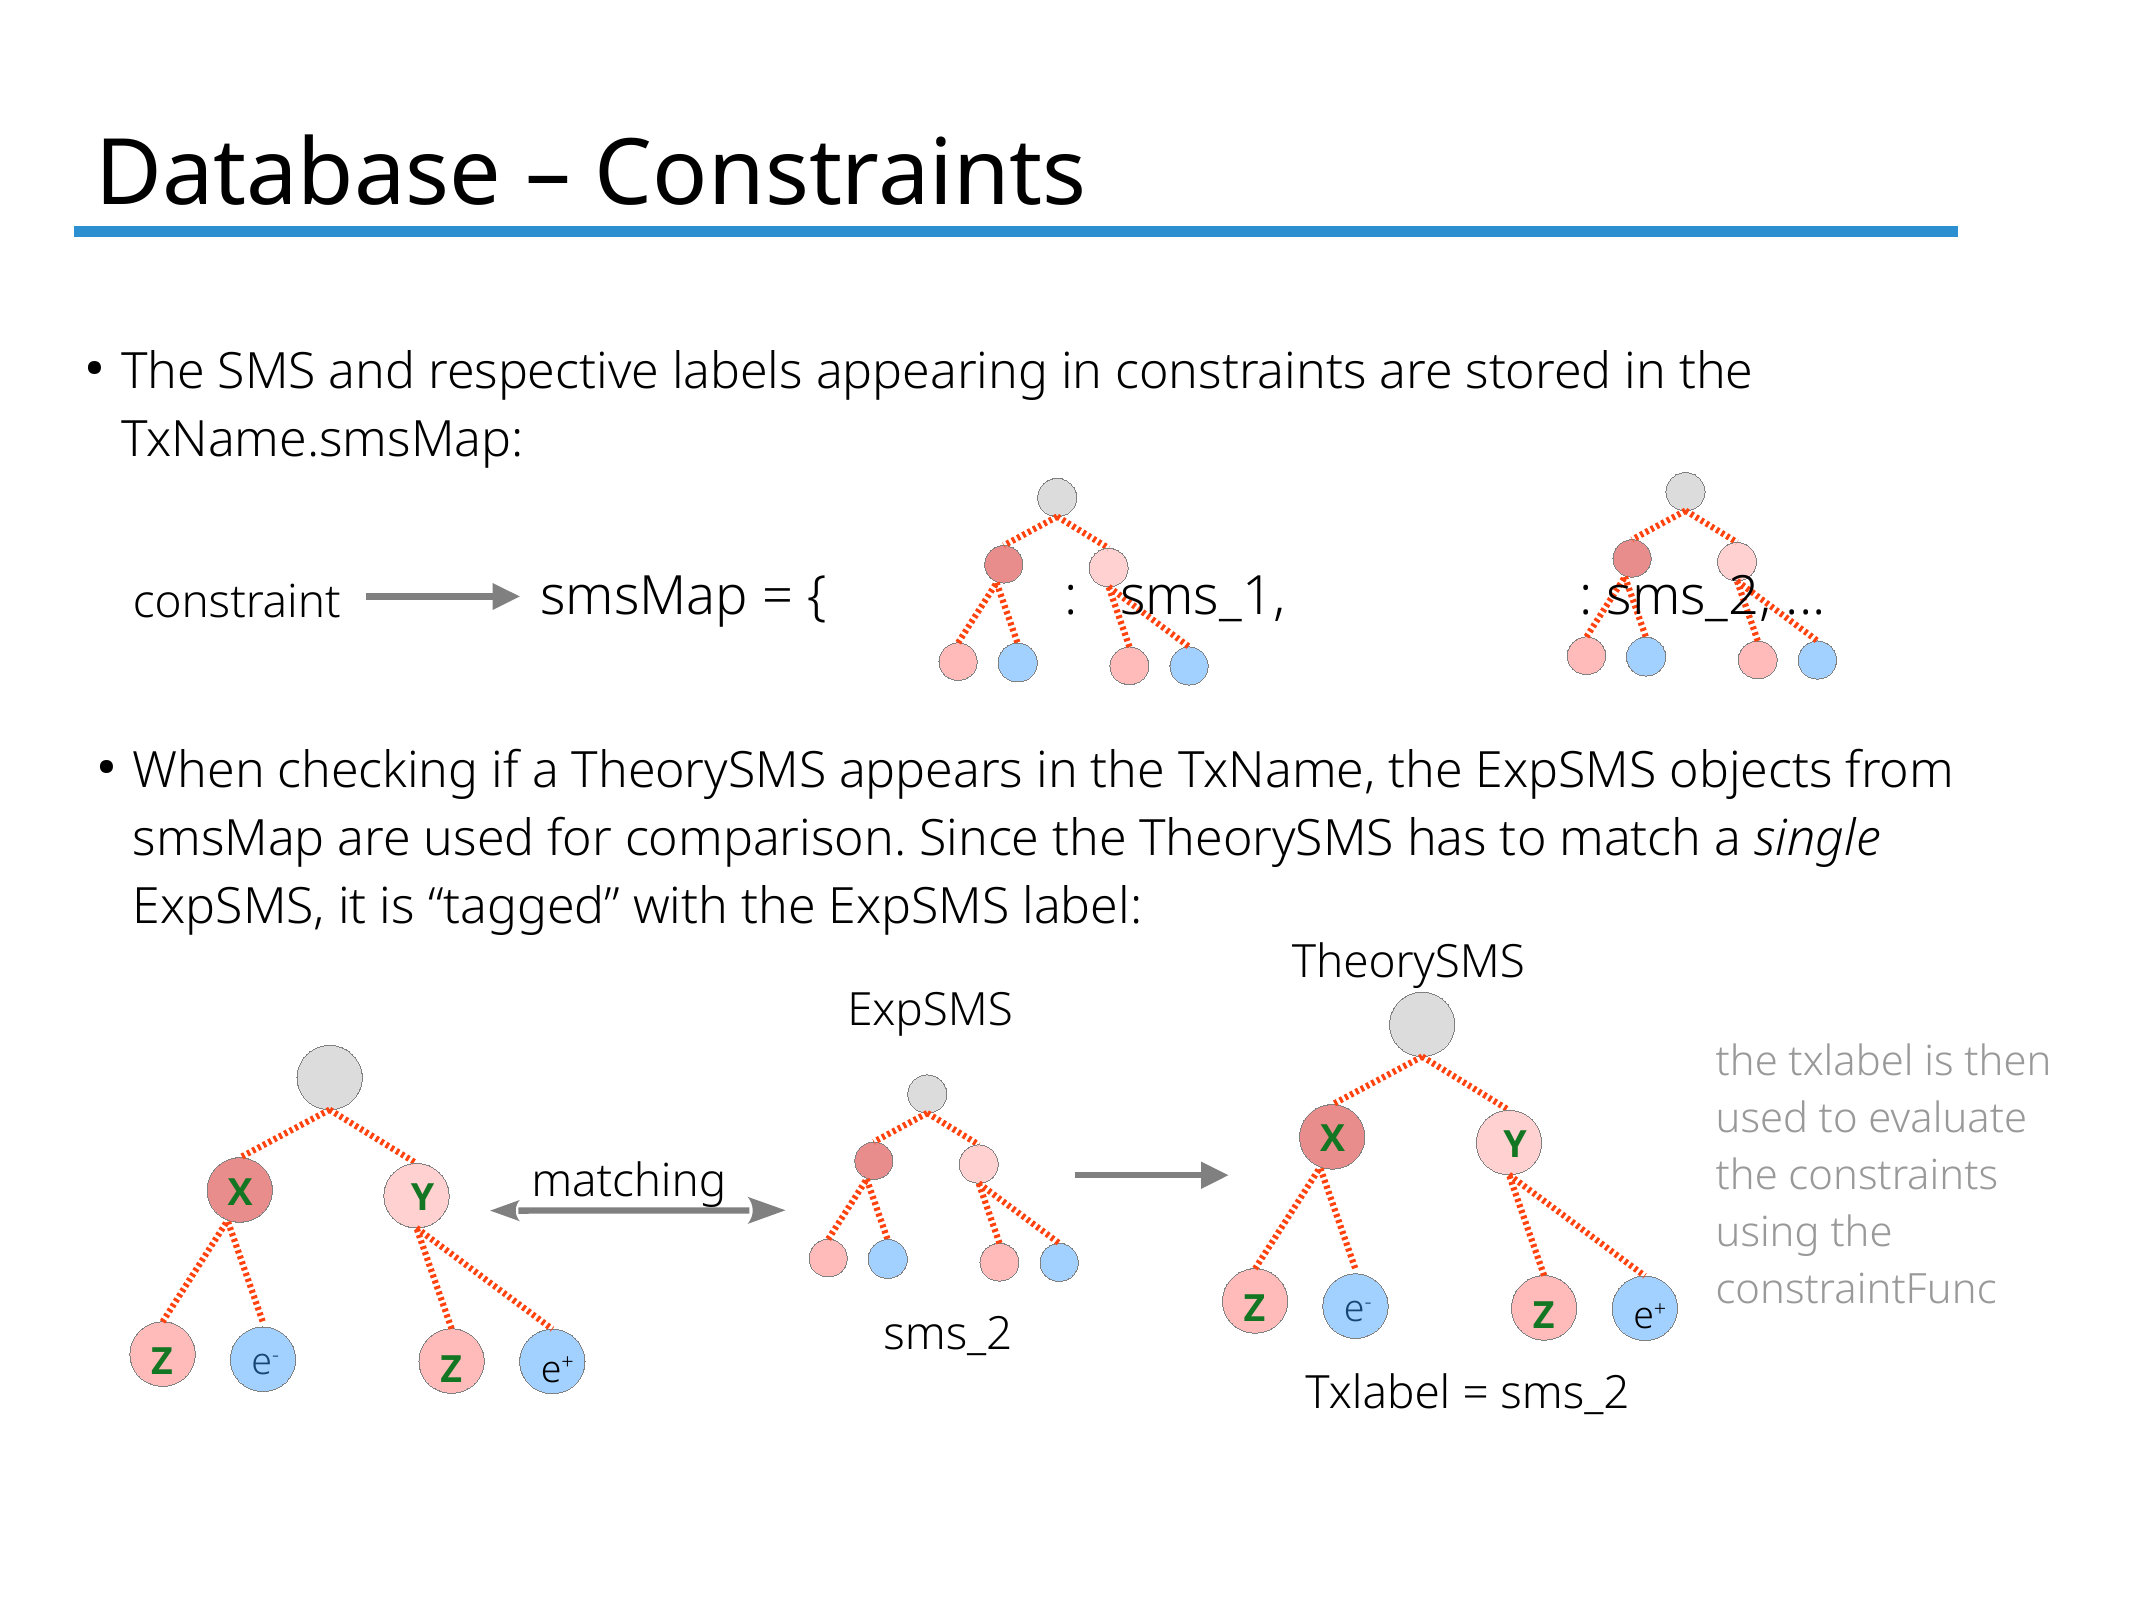

Database – Constraints
The SMS and respective labels appearing in constraints are stored in the TxName.smsMap:
smsMap = { : sms_1, : sms_2, ...
constraint
When checking if a TheorySMS appears in the TxName, the ExpSMS objects from smsMap are used for comparison. Since the TheorySMS has to match a single ExpSMS, it is “tagged” with the ExpSMS label:
TheorySMS
ExpSMS
the txlabel is then used to evaluate the constraints using the constraintFunc
X
Y
matching
X
Y
Z
e-
Z
e+
sms_2
Z
e-
Z
e+
Txlabel = sms_2